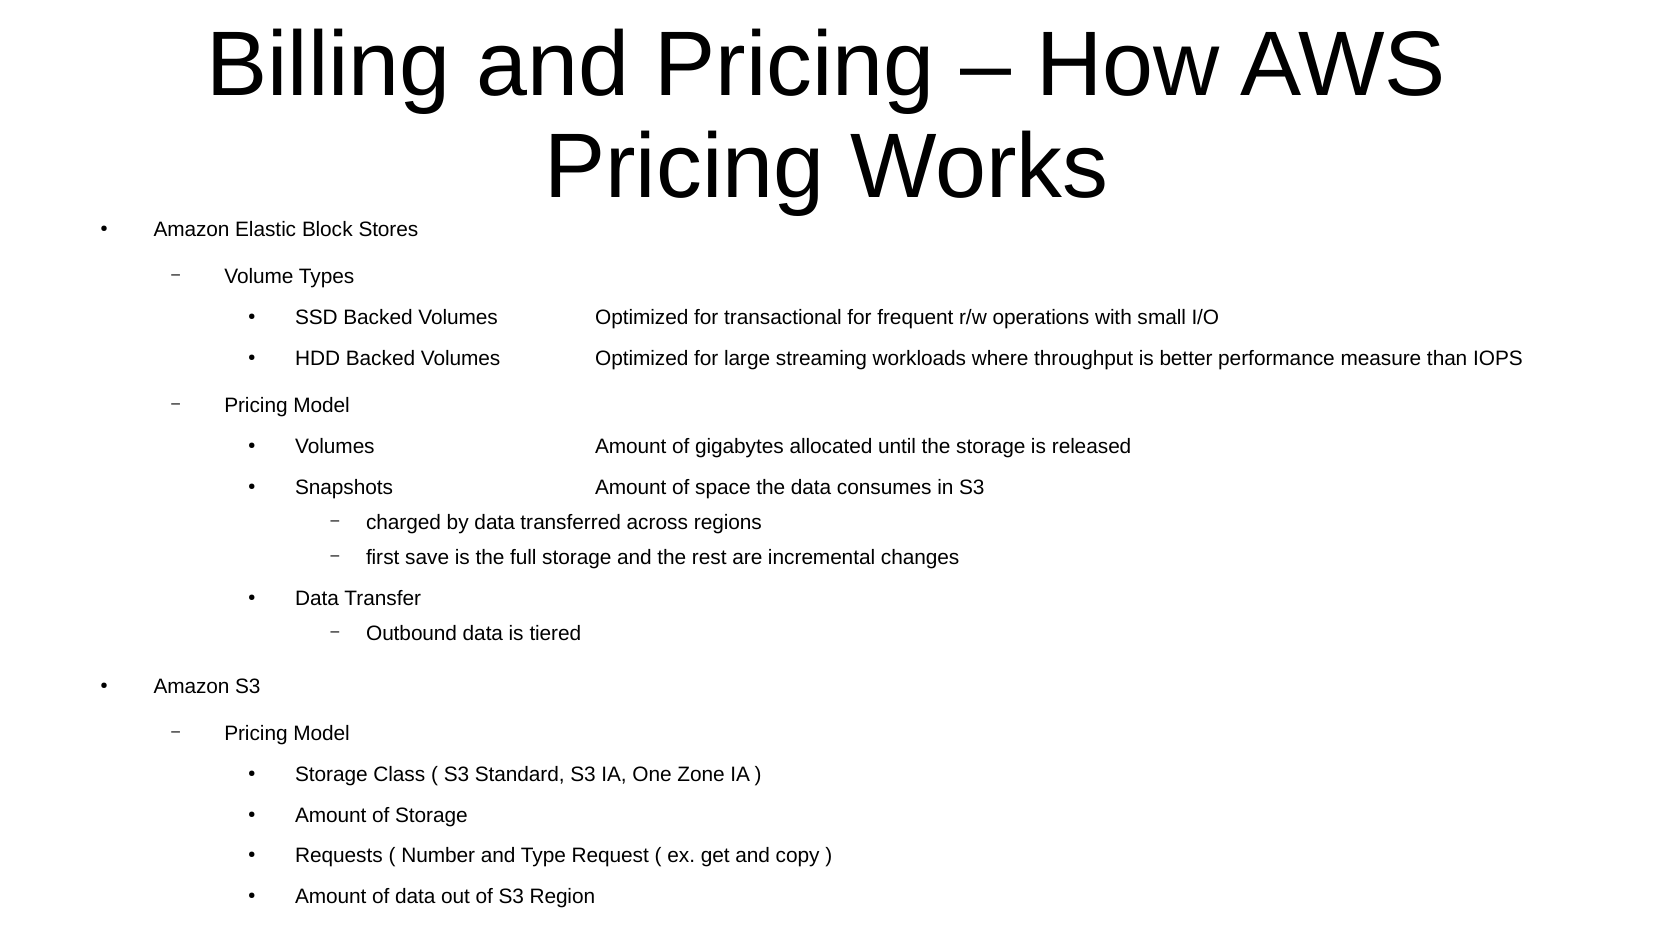

# Billing and Pricing – How AWS Pricing Works
Amazon Elastic Block Stores
Volume Types
SSD Backed Volumes		Optimized for transactional for frequent r/w operations with small I/O
HDD Backed Volumes		Optimized for large streaming workloads where throughput is better performance measure than IOPS
Pricing Model
Volumes			Amount of gigabytes allocated until the storage is released
Snapshots			Amount of space the data consumes in S3
charged by data transferred across regions
first save is the full storage and the rest are incremental changes
Data Transfer
Outbound data is tiered
Amazon S3
Pricing Model
Storage Class ( S3 Standard, S3 IA, One Zone IA )
Amount of Storage
Requests ( Number and Type Request ( ex. get and copy )
Amount of data out of S3 Region